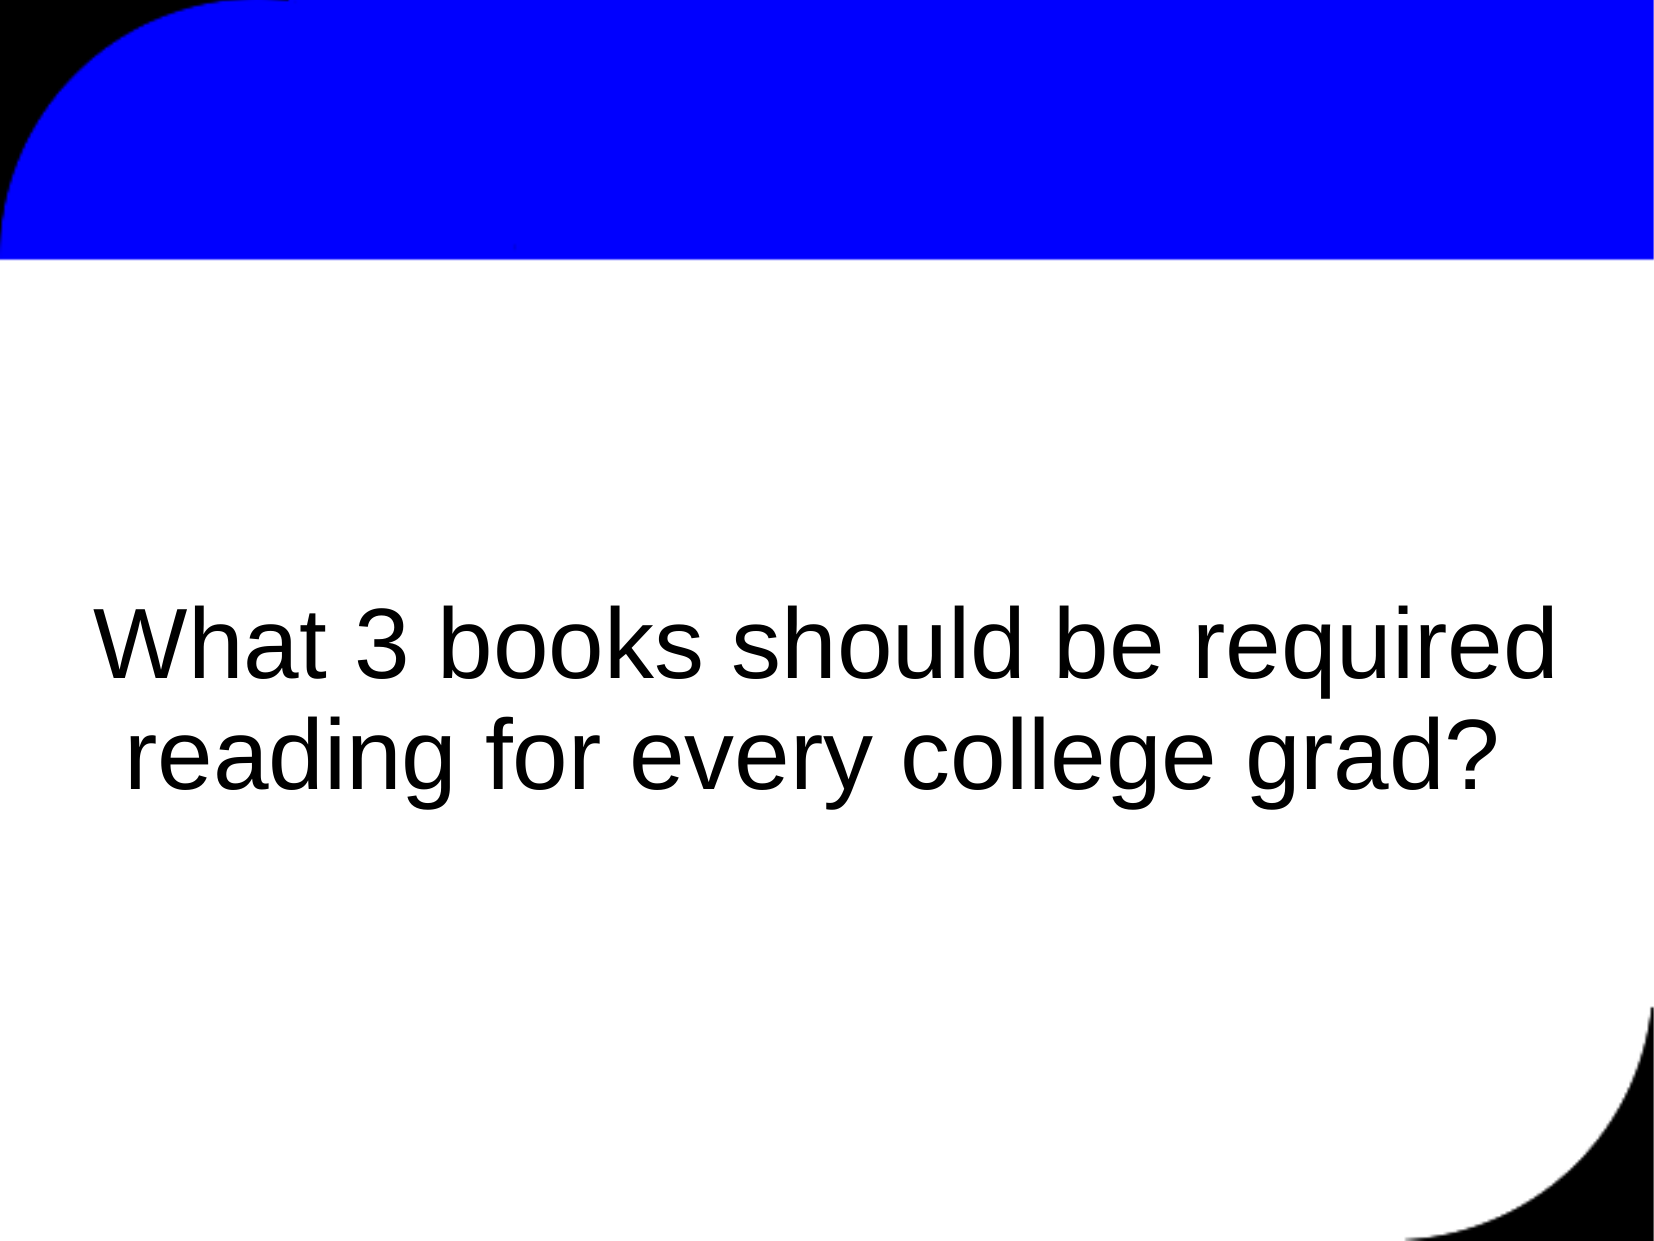

# What 3 books should be required reading for every college grad?